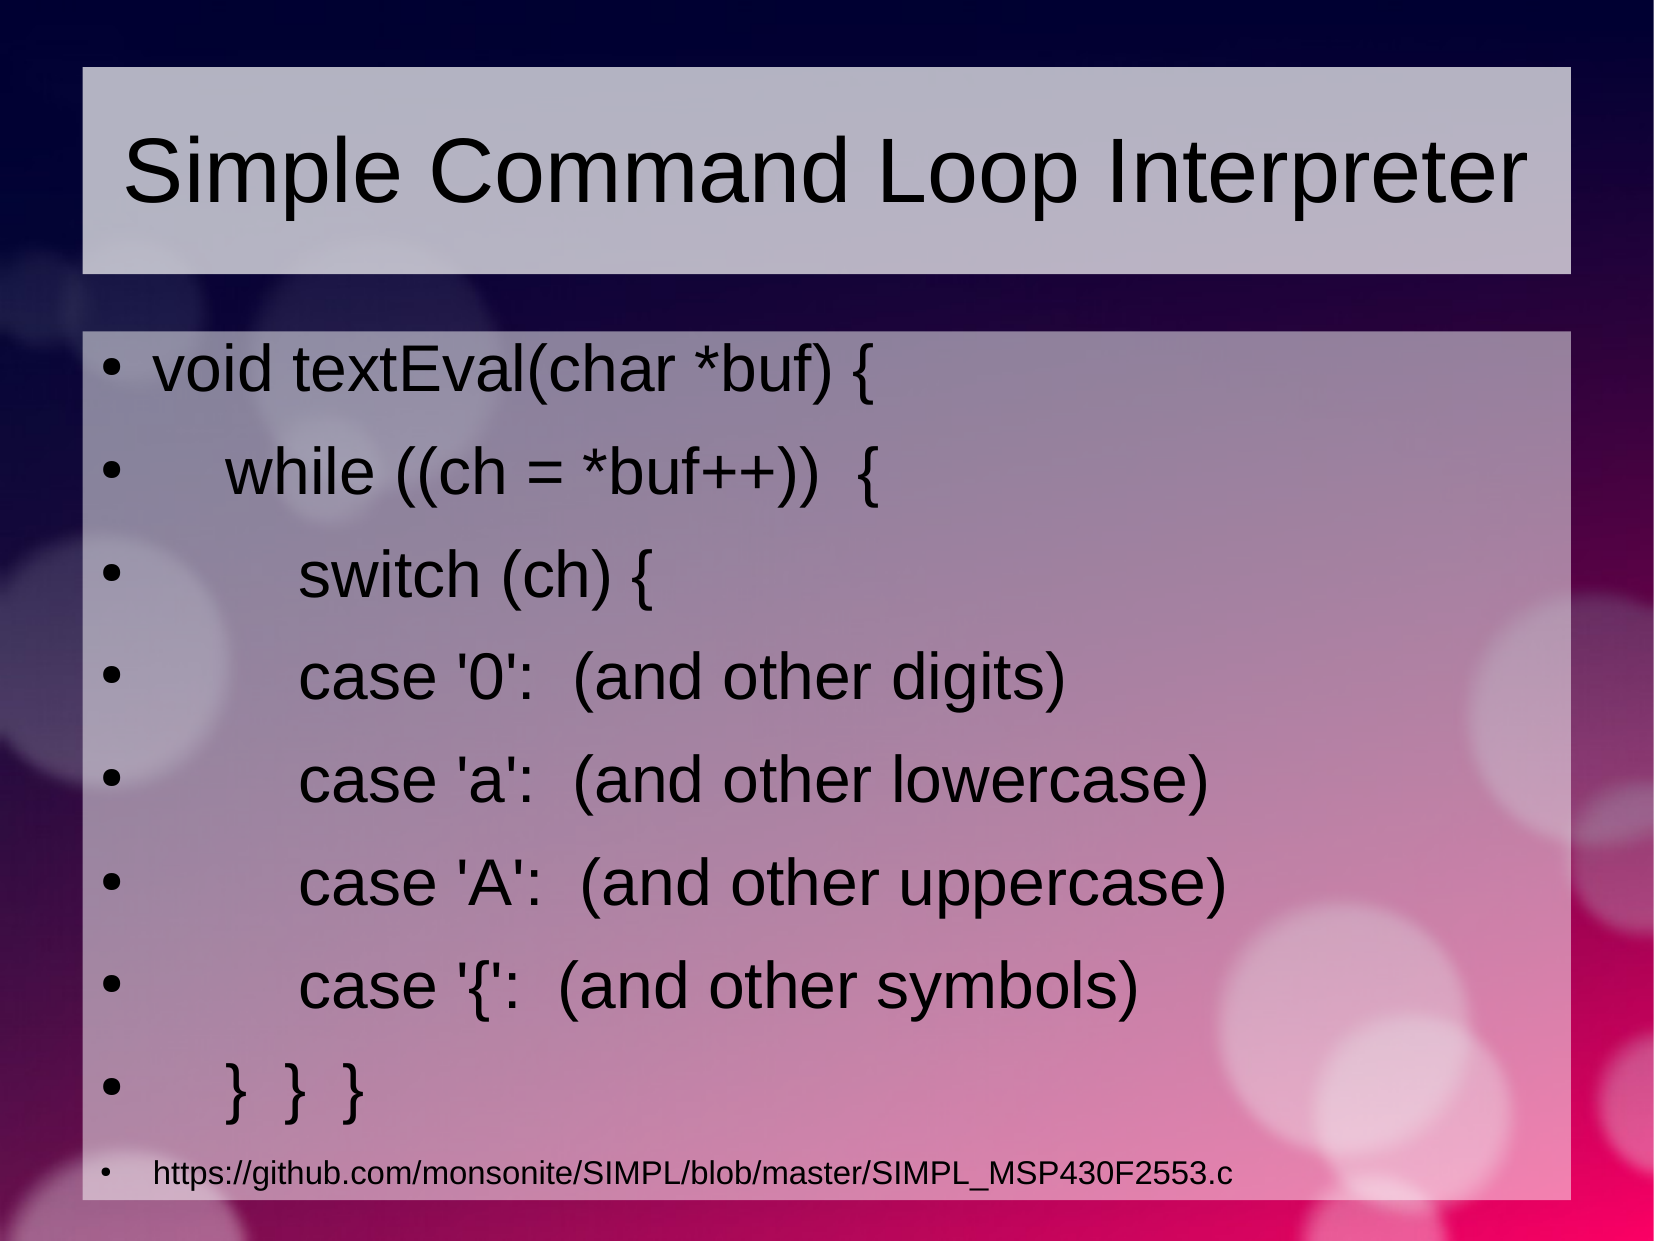

# Simple Command Loop Interpreter
void textEval(char *buf) {
 while ((ch = *buf++)) {
 switch (ch) {
 case '0': (and other digits)
 case 'a': (and other lowercase)
 case 'A': (and other uppercase)
 case '{': (and other symbols)
 } } }
https://github.com/monsonite/SIMPL/blob/master/SIMPL_MSP430F2553.c